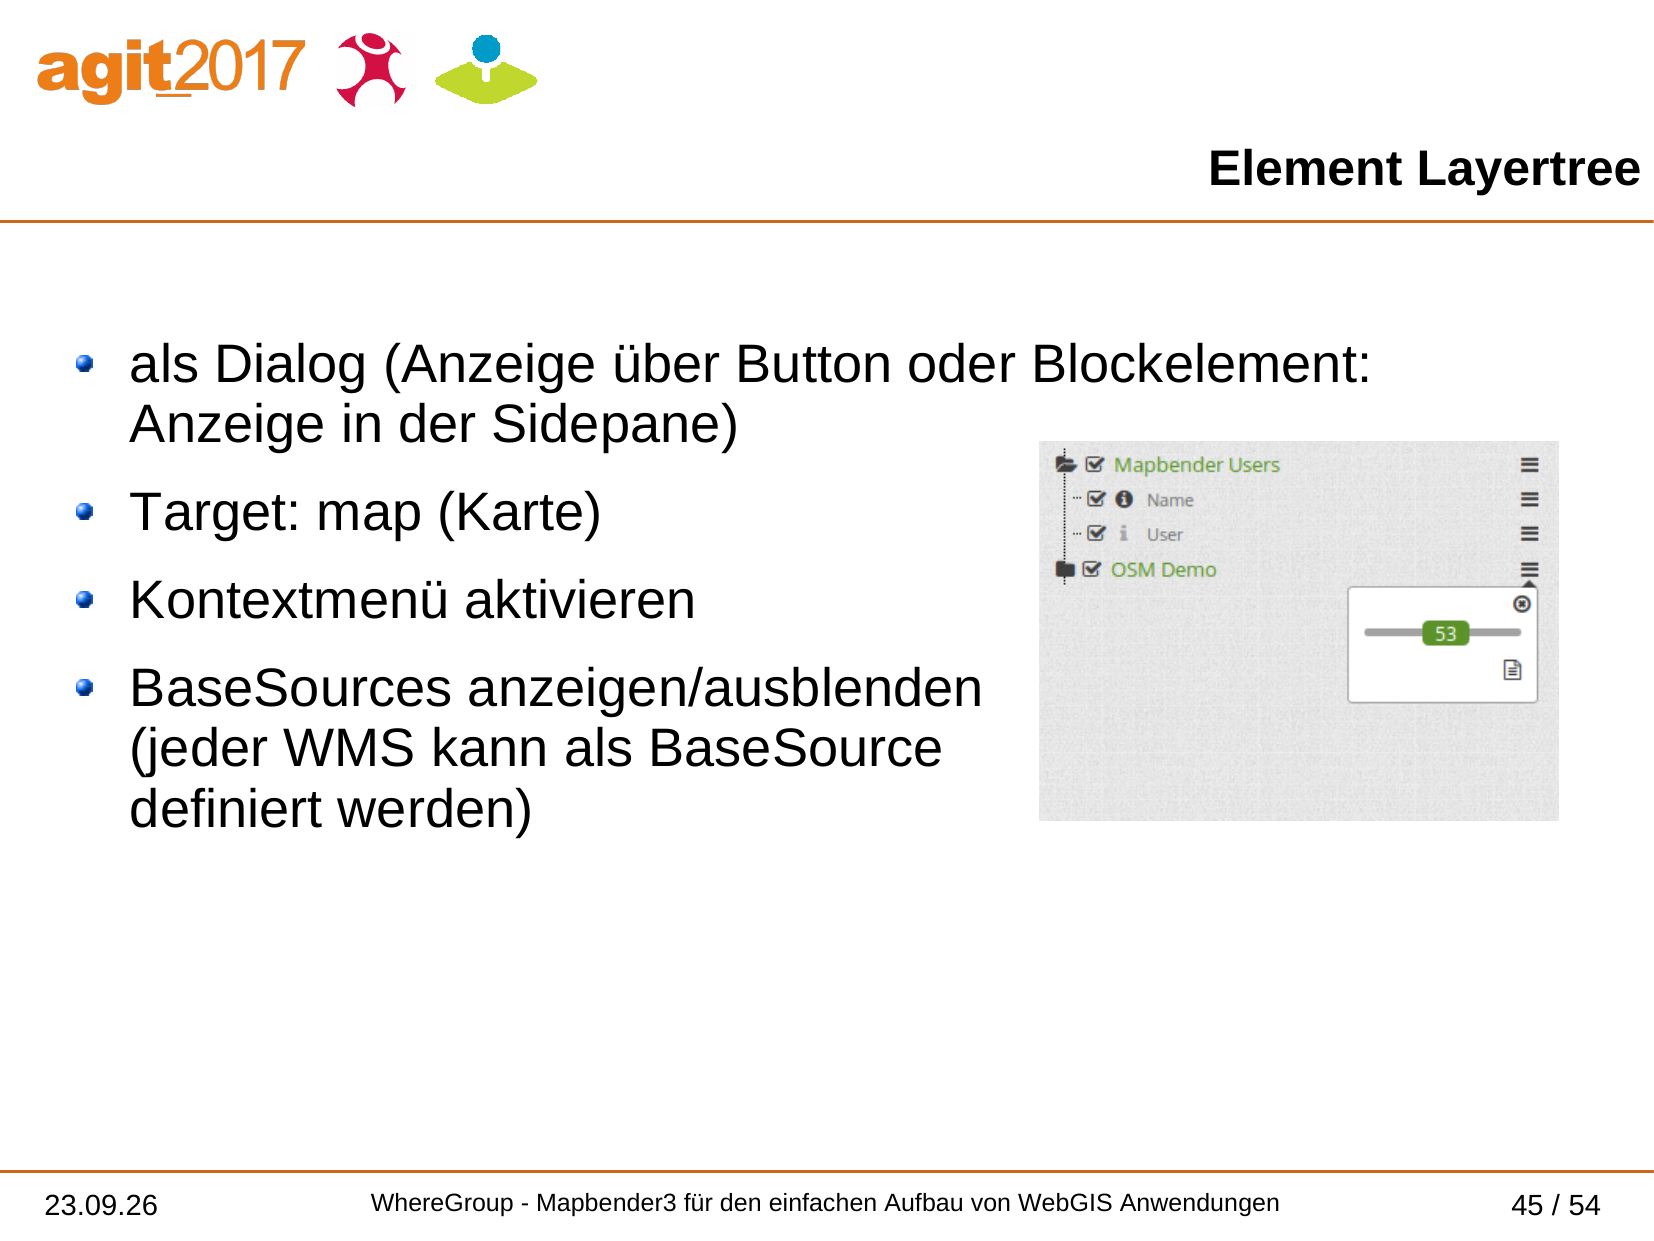

# Element Layertree
als Dialog (Anzeige über Button oder Blockelement: Anzeige in der Sidepane)
Target: map (Karte)
Kontextmenü aktivieren
BaseSources anzeigen/ausblenden
(jeder WMS kann als BaseSource
definiert werden)